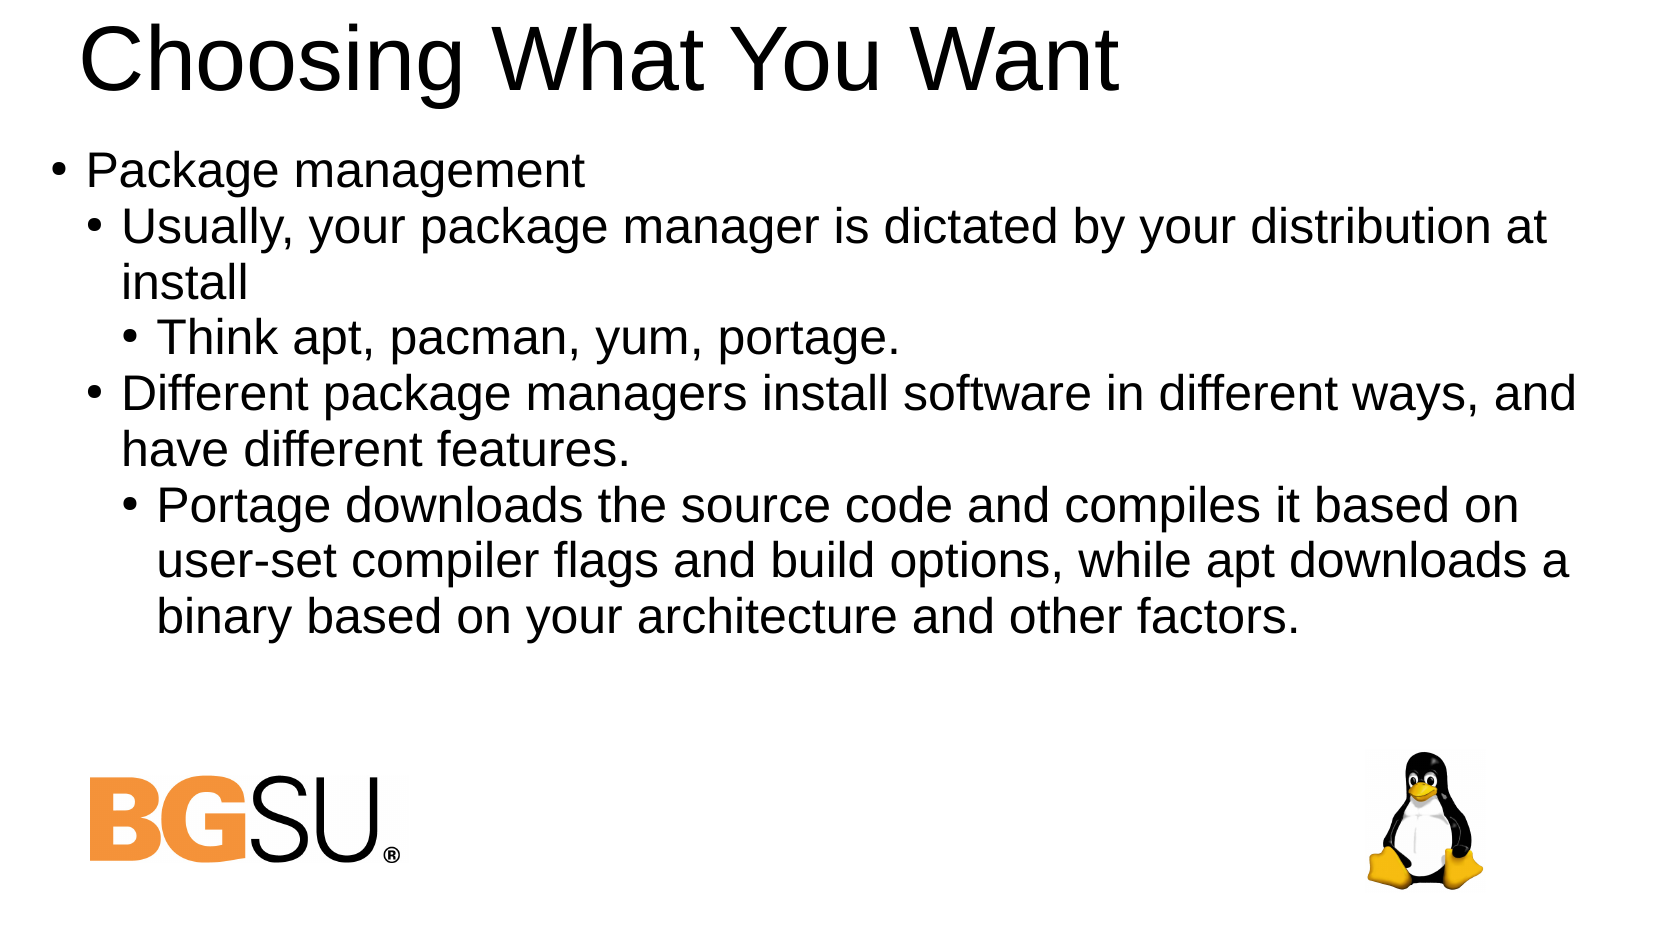

Choosing What You Want
Package management
Usually, your package manager is dictated by your distribution at install
Think apt, pacman, yum, portage.
Different package managers install software in different ways, and have different features.
Portage downloads the source code and compiles it based on user-set compiler flags and build options, while apt downloads a binary based on your architecture and other factors.